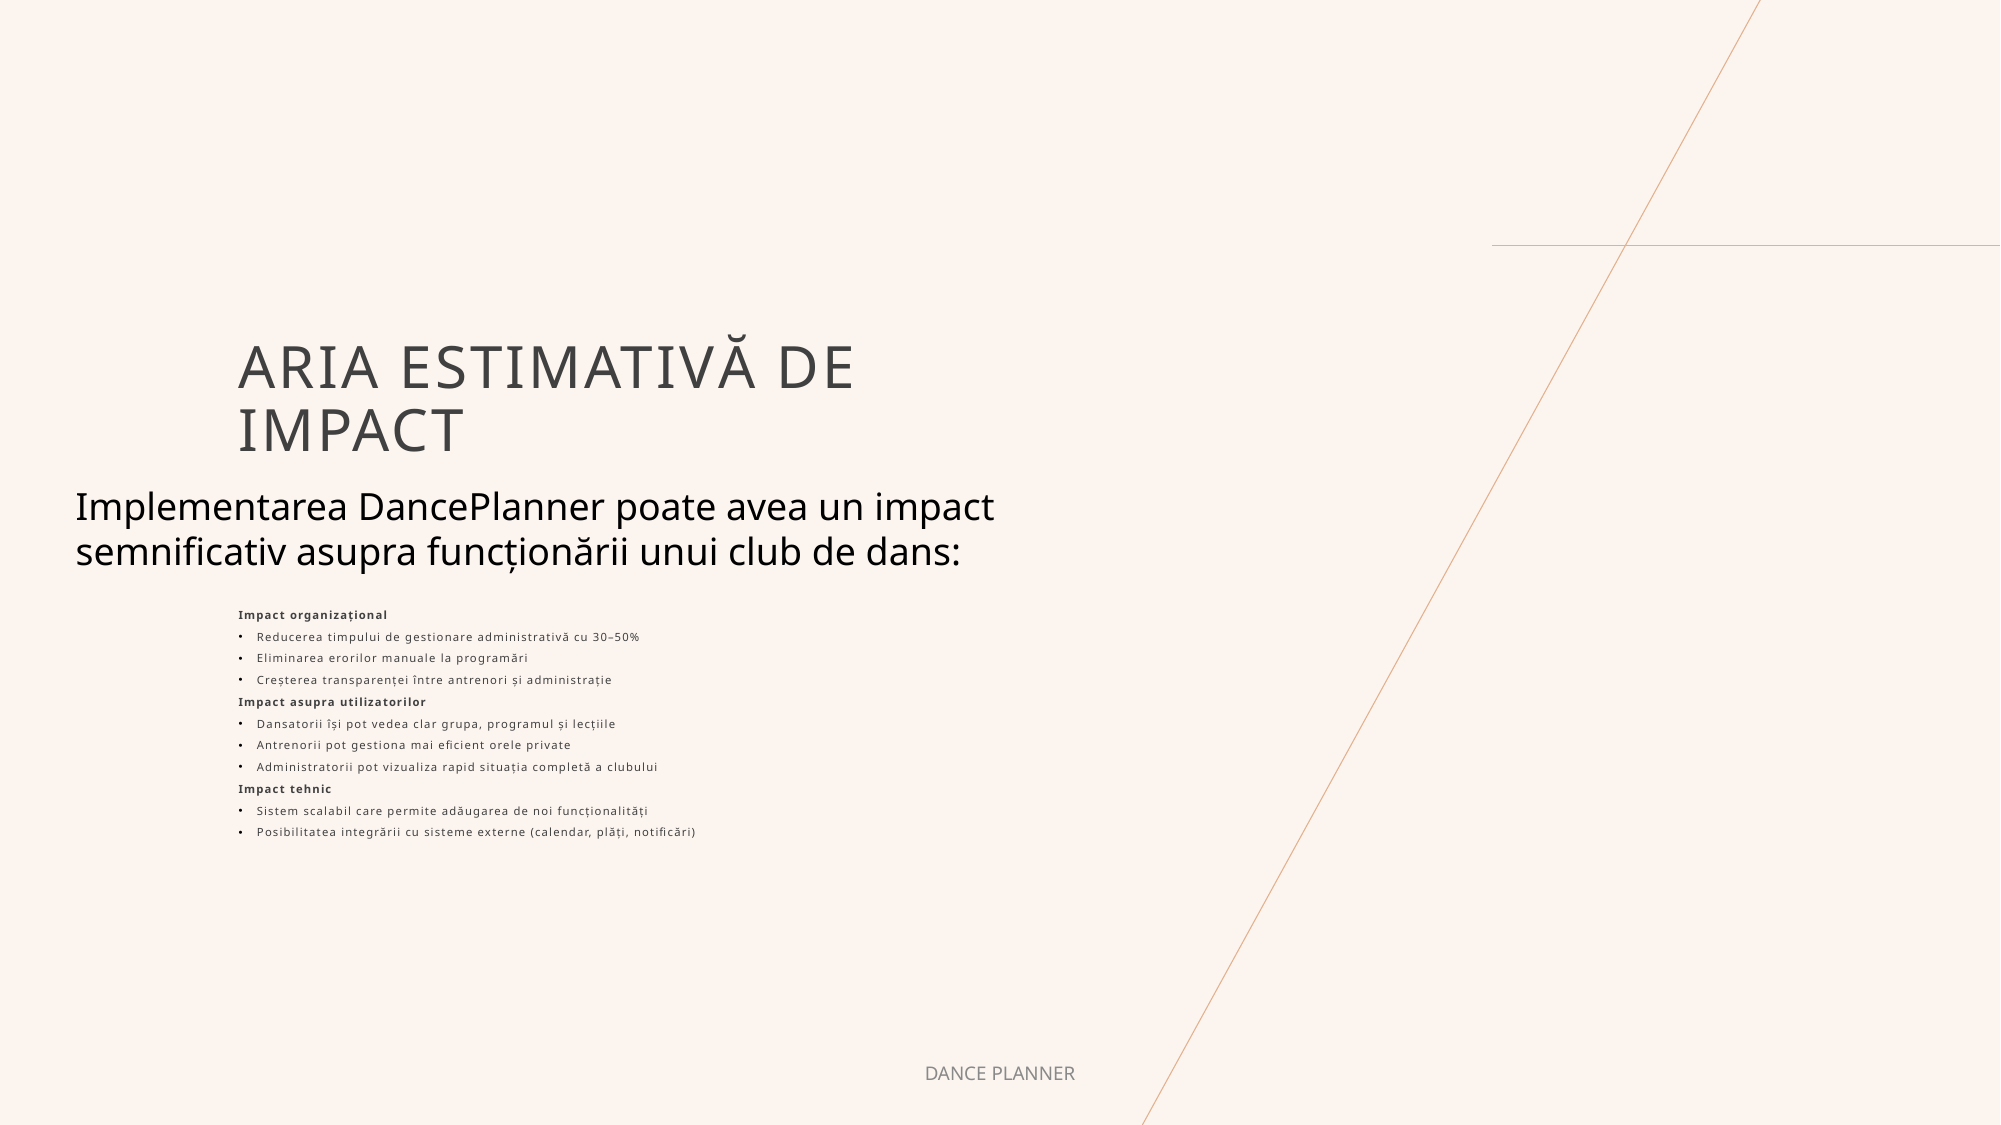

# ARIA ESTIMATIVĂ DE IMPACT
Implementarea DancePlanner poate avea un impact semnificativ asupra funcționării unui club de dans:
Impact organizațional
Reducerea timpului de gestionare administrativă cu 30–50%
Eliminarea erorilor manuale la programări
Creșterea transparenței între antrenori și administrație
Impact asupra utilizatorilor
Dansatorii își pot vedea clar grupa, programul și lecțiile
Antrenorii pot gestiona mai eficient orele private
Administratorii pot vizualiza rapid situația completă a clubului
Impact tehnic
Sistem scalabil care permite adăugarea de noi funcționalități
Posibilitatea integrării cu sisteme externe (calendar, plăți, notificări)
DANCE PLANNER